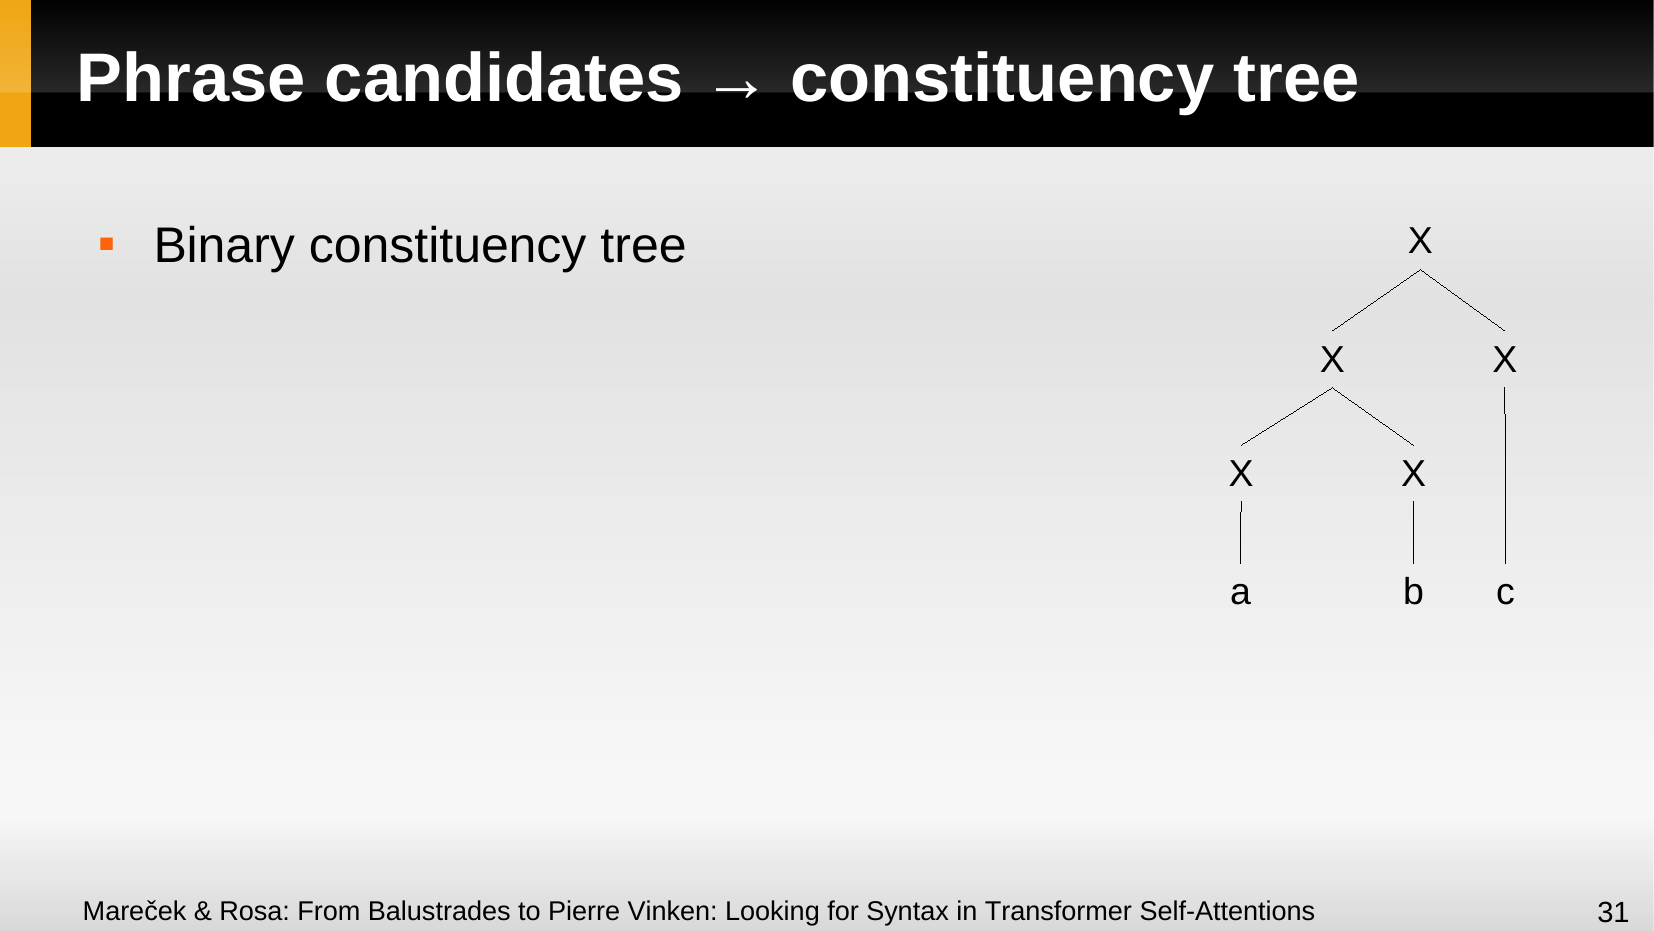

# Phrase candidates → constituency tree
X
Binary constituency tree
X
X
X
X
a
b
c
Mareček & Rosa: From Balustrades to Pierre Vinken: Looking for Syntax in Transformer Self-Attentions
31